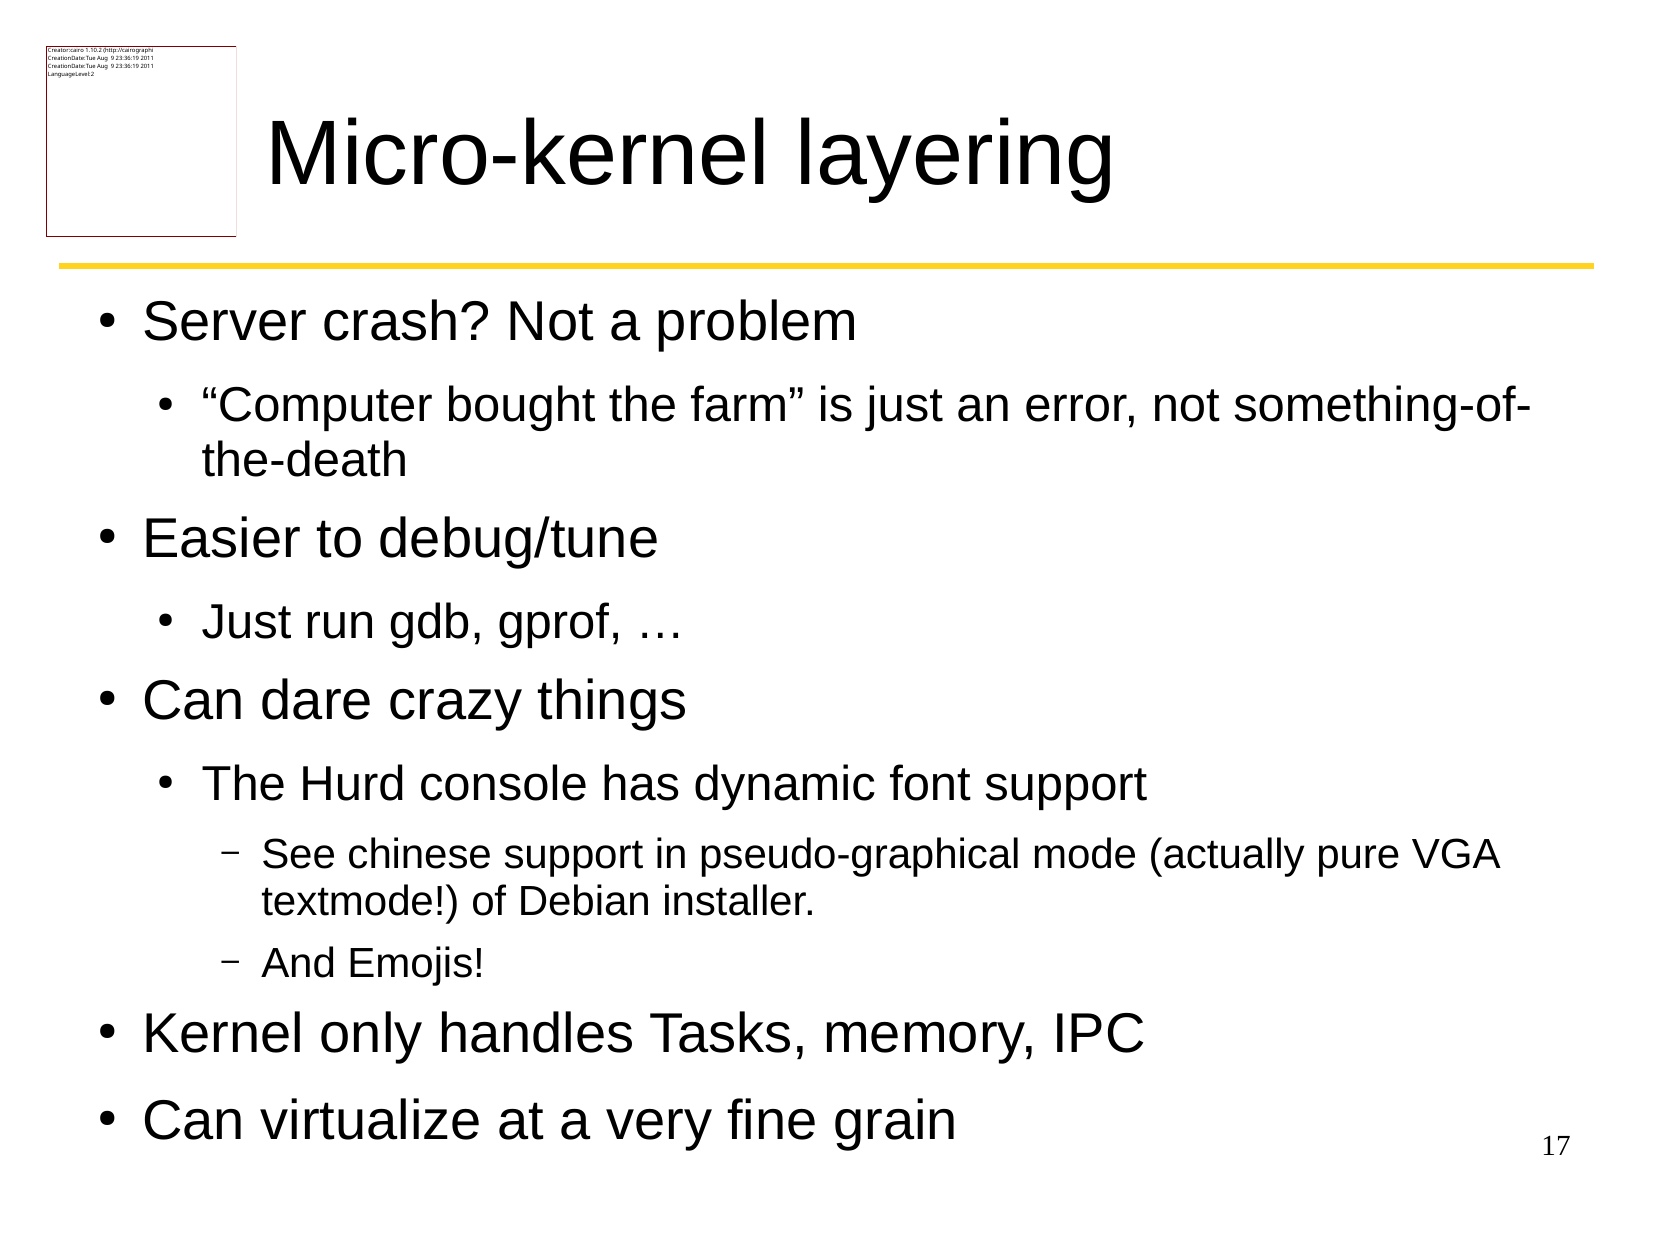

# Micro-kernel layering
Server crash? Not a problem
“Computer bought the farm” is just an error, not something-of-the-death
Easier to debug/tune
Just run gdb, gprof, …
Can dare crazy things
The Hurd console has dynamic font support
See chinese support in pseudo-graphical mode (actually pure VGA textmode!) of Debian installer.
And Emojis!
Kernel only handles Tasks, memory, IPC
Can virtualize at a very fine grain
17